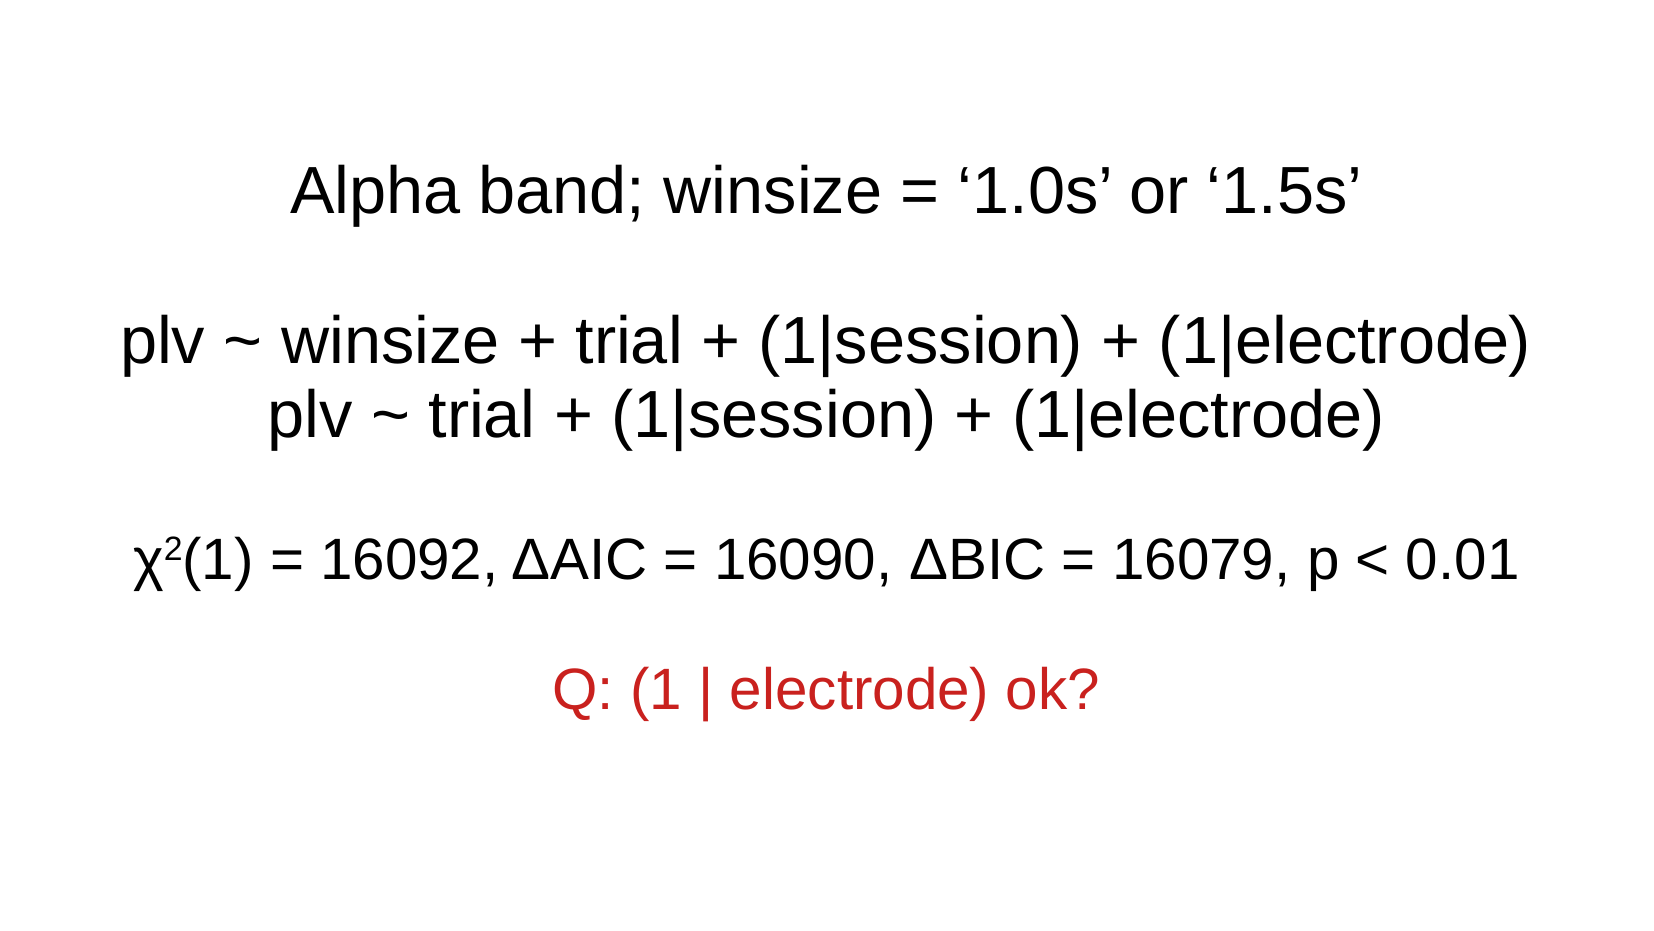

# Alpha band; winsize = ‘1.0s’ or ‘1.5s’
plv ~ winsize + trial + (1|session) + (1|electrode)
plv ~ trial + (1|session) + (1|electrode)
χ2(1) = 16092, ΔAIC = 16090, ΔBIC = 16079, p < 0.01
Q: (1 | electrode) ok?